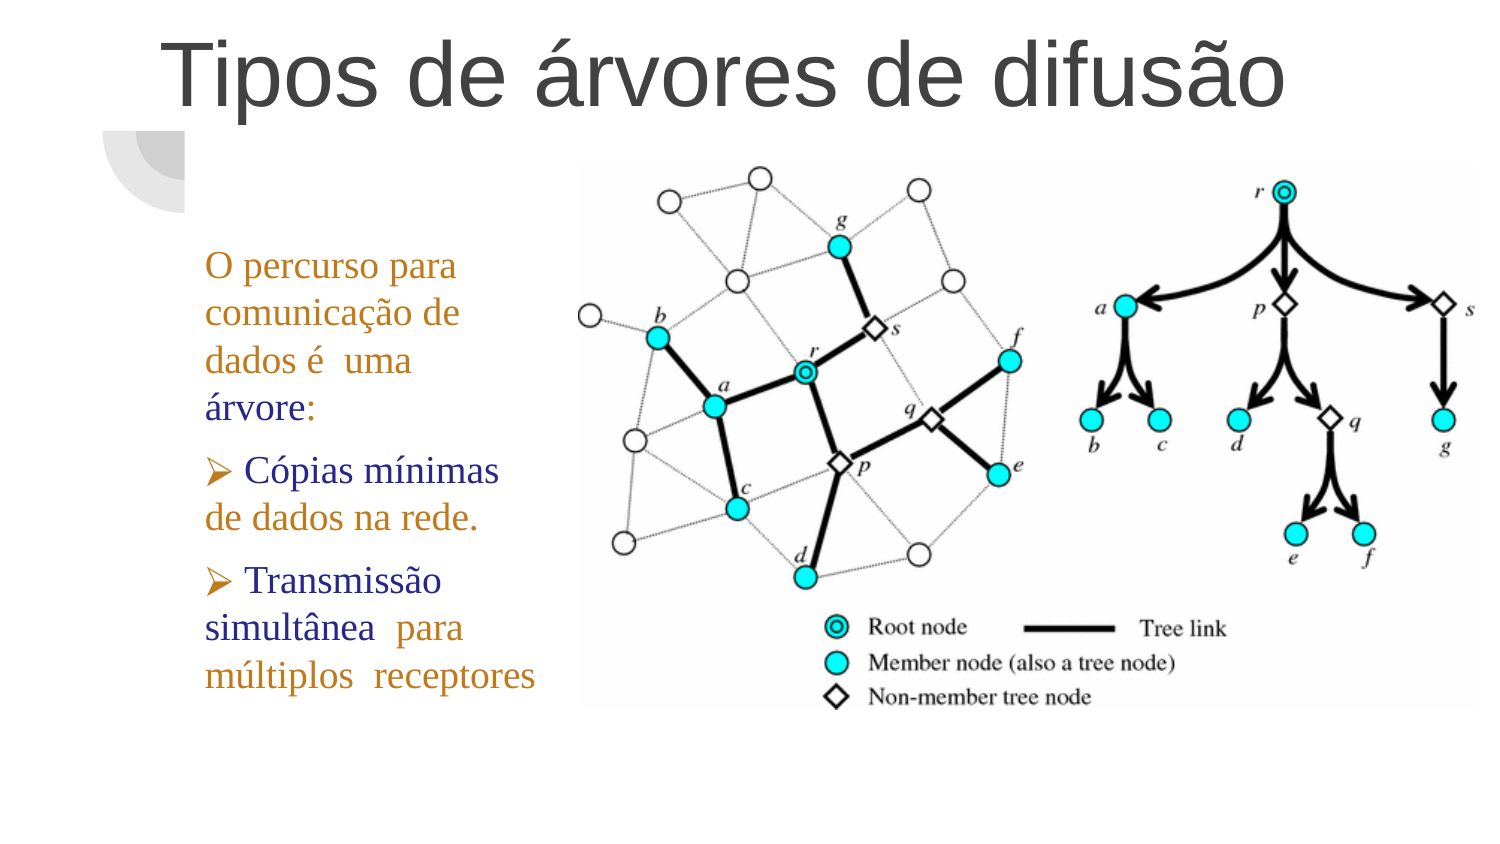

# Tipos de árvores de difusão
O percurso para comunicação de dados é uma árvore:
 Cópias mínimas de dados na rede.
 Transmissão simultânea para múltiplos receptores